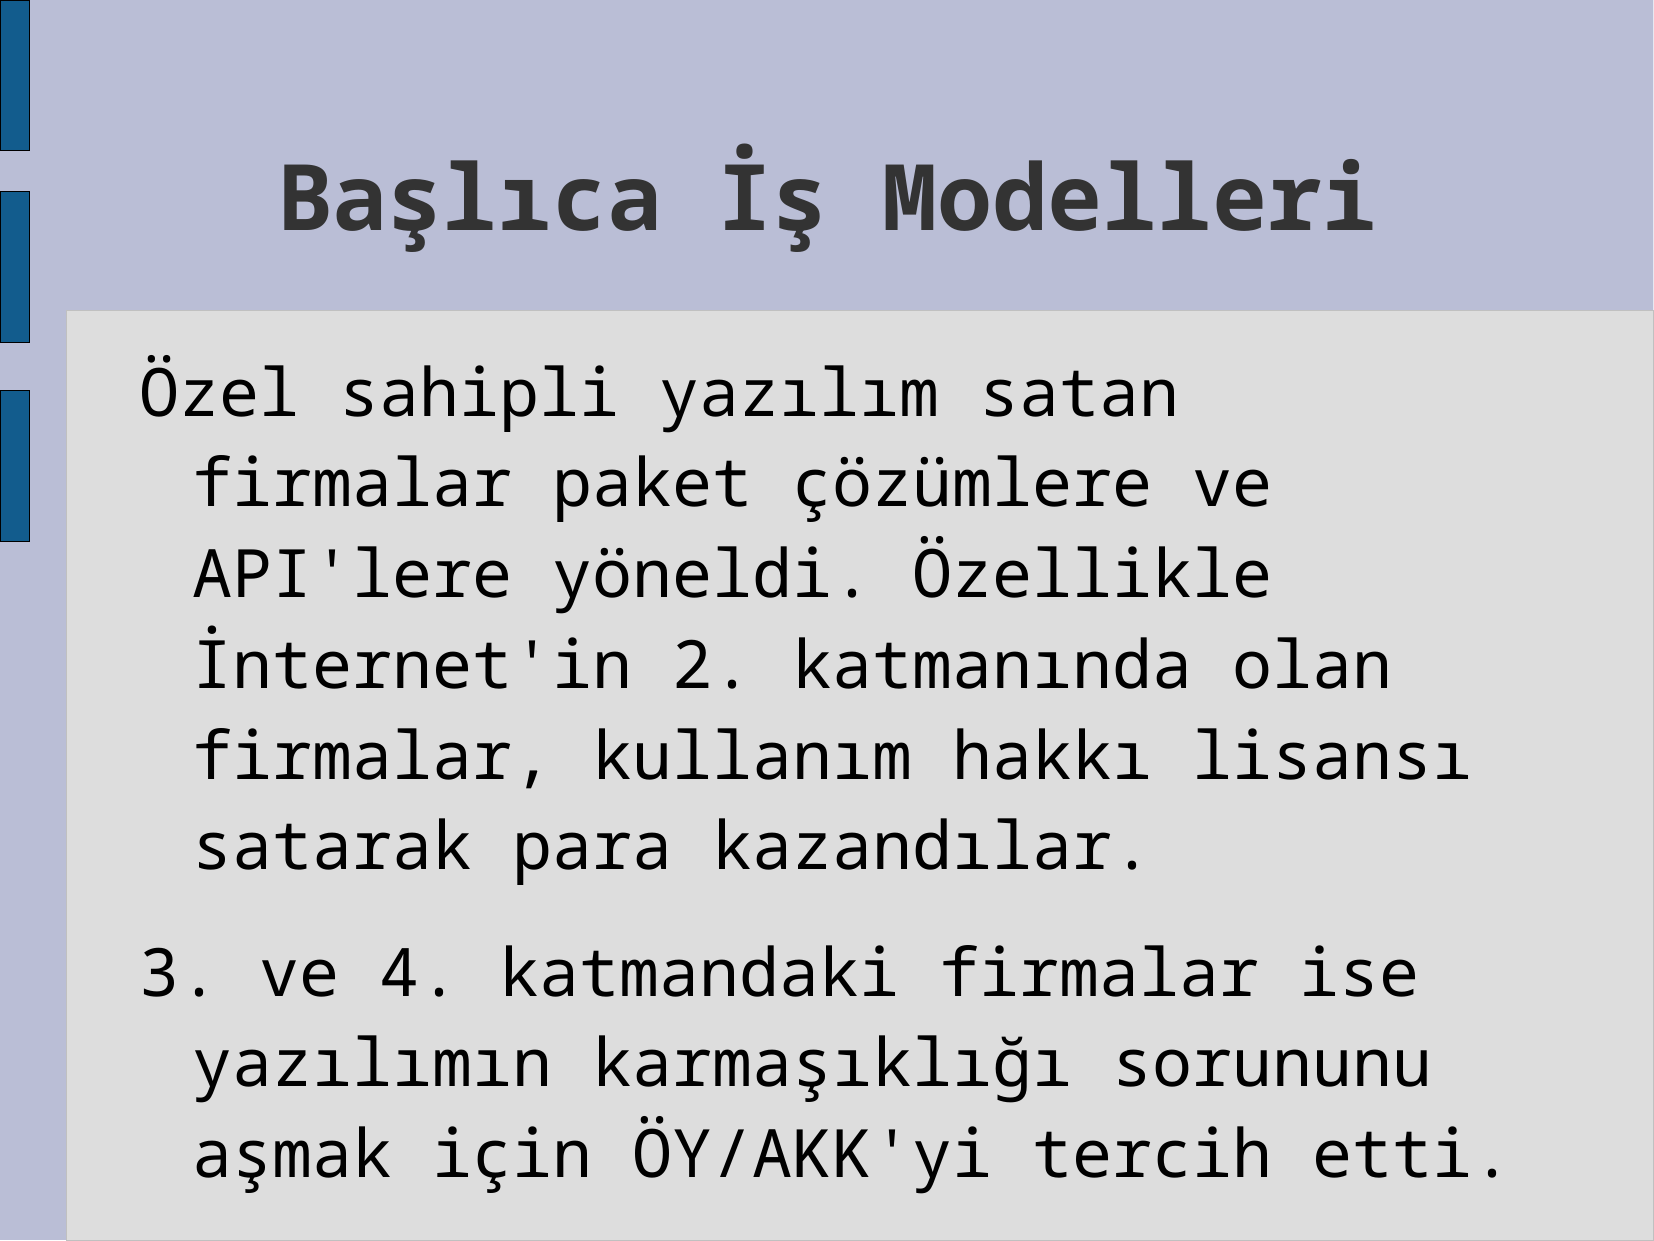

# Başlıca İş Modelleri
Özel sahipli yazılım satan firmalar paket çözümlere ve API'lere yöneldi. Özellikle İnternet'in 2. katmanında olan firmalar, kullanım hakkı lisansı satarak para kazandılar.
3. ve 4. katmandaki firmalar ise yazılımın karmaşıklığı sorununu aşmak için ÖY/AKK'yi tercih etti.